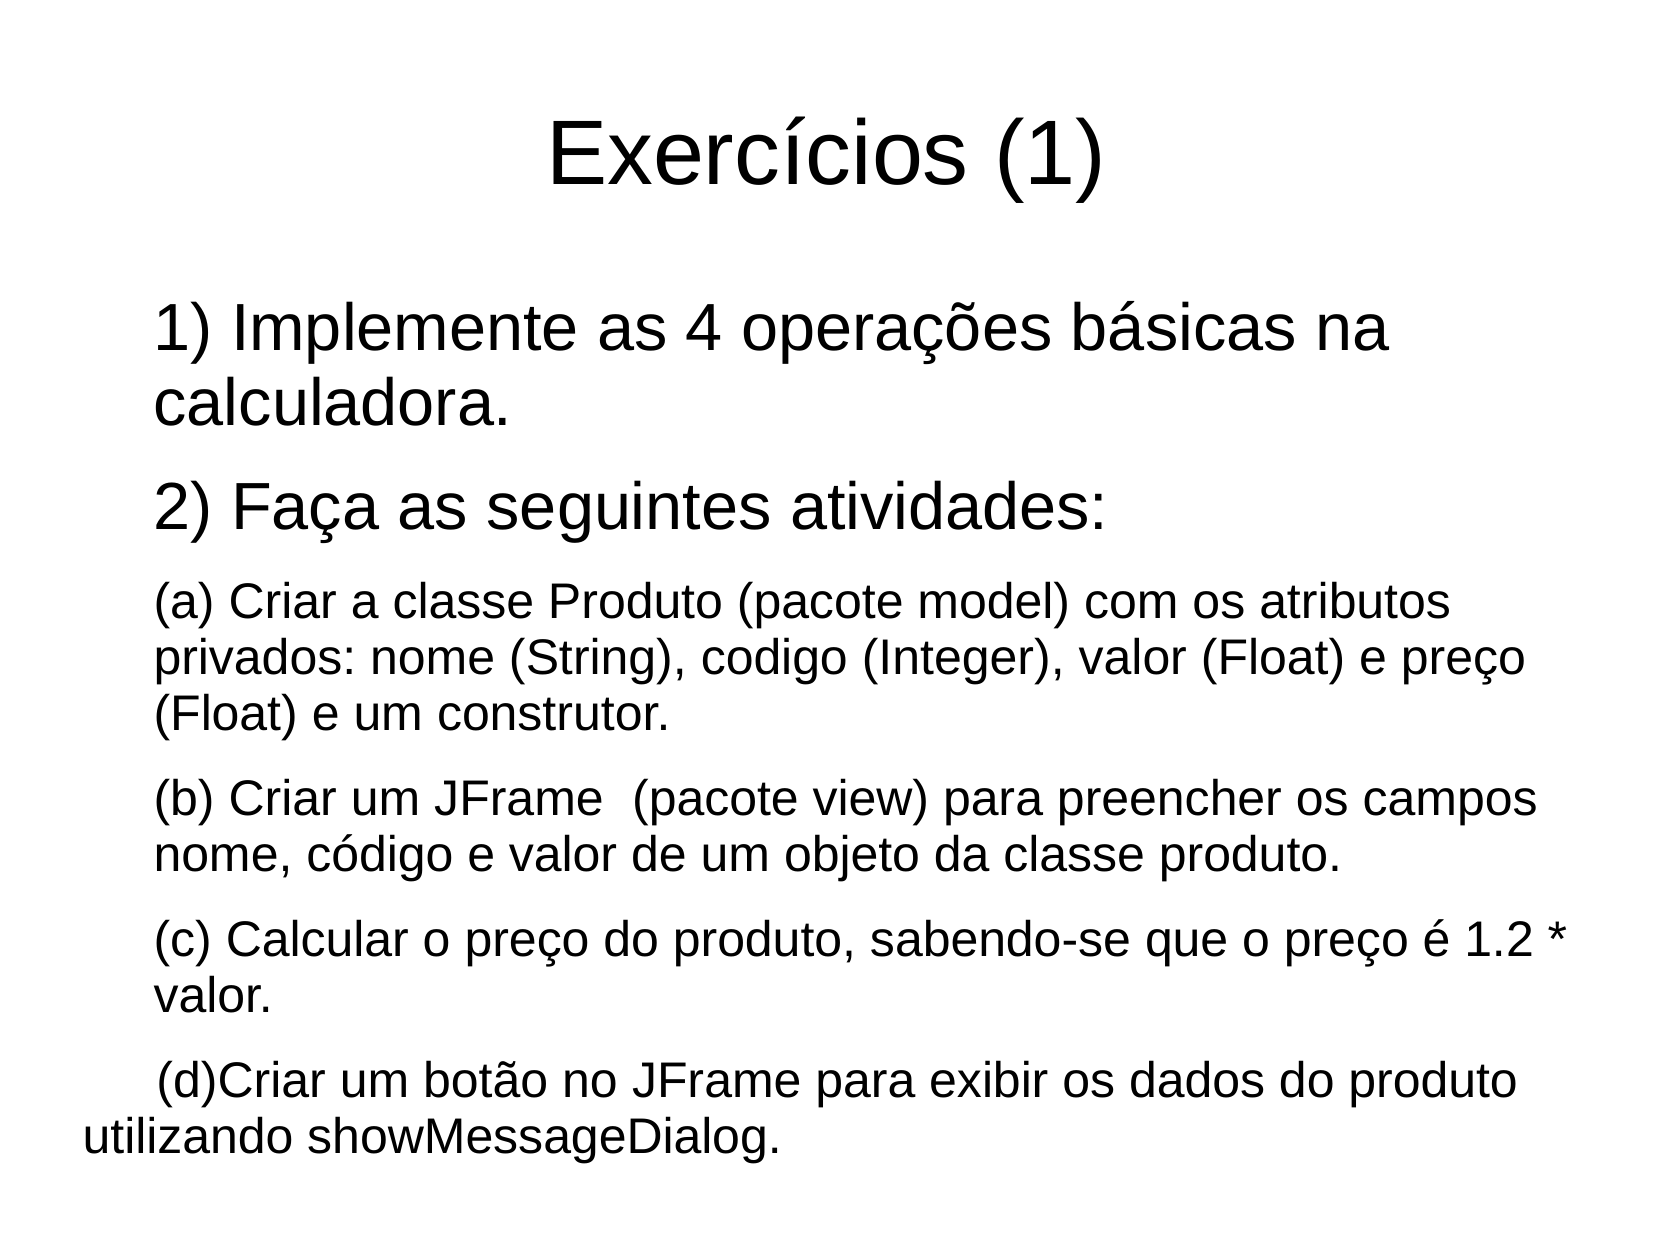

# Exercícios (1)
1) Implemente as 4 operações básicas na calculadora.
2) Faça as seguintes atividades:
(a) Criar a classe Produto (pacote model) com os atributos privados: nome (String), codigo (Integer), valor (Float) e preço (Float) e um construtor.
(b) Criar um JFrame (pacote view) para preencher os campos nome, código e valor de um objeto da classe produto.
(c) Calcular o preço do produto, sabendo-se que o preço é 1.2 * valor.
 	(d)Criar um botão no JFrame para exibir os dados do produto utilizando showMessageDialog.